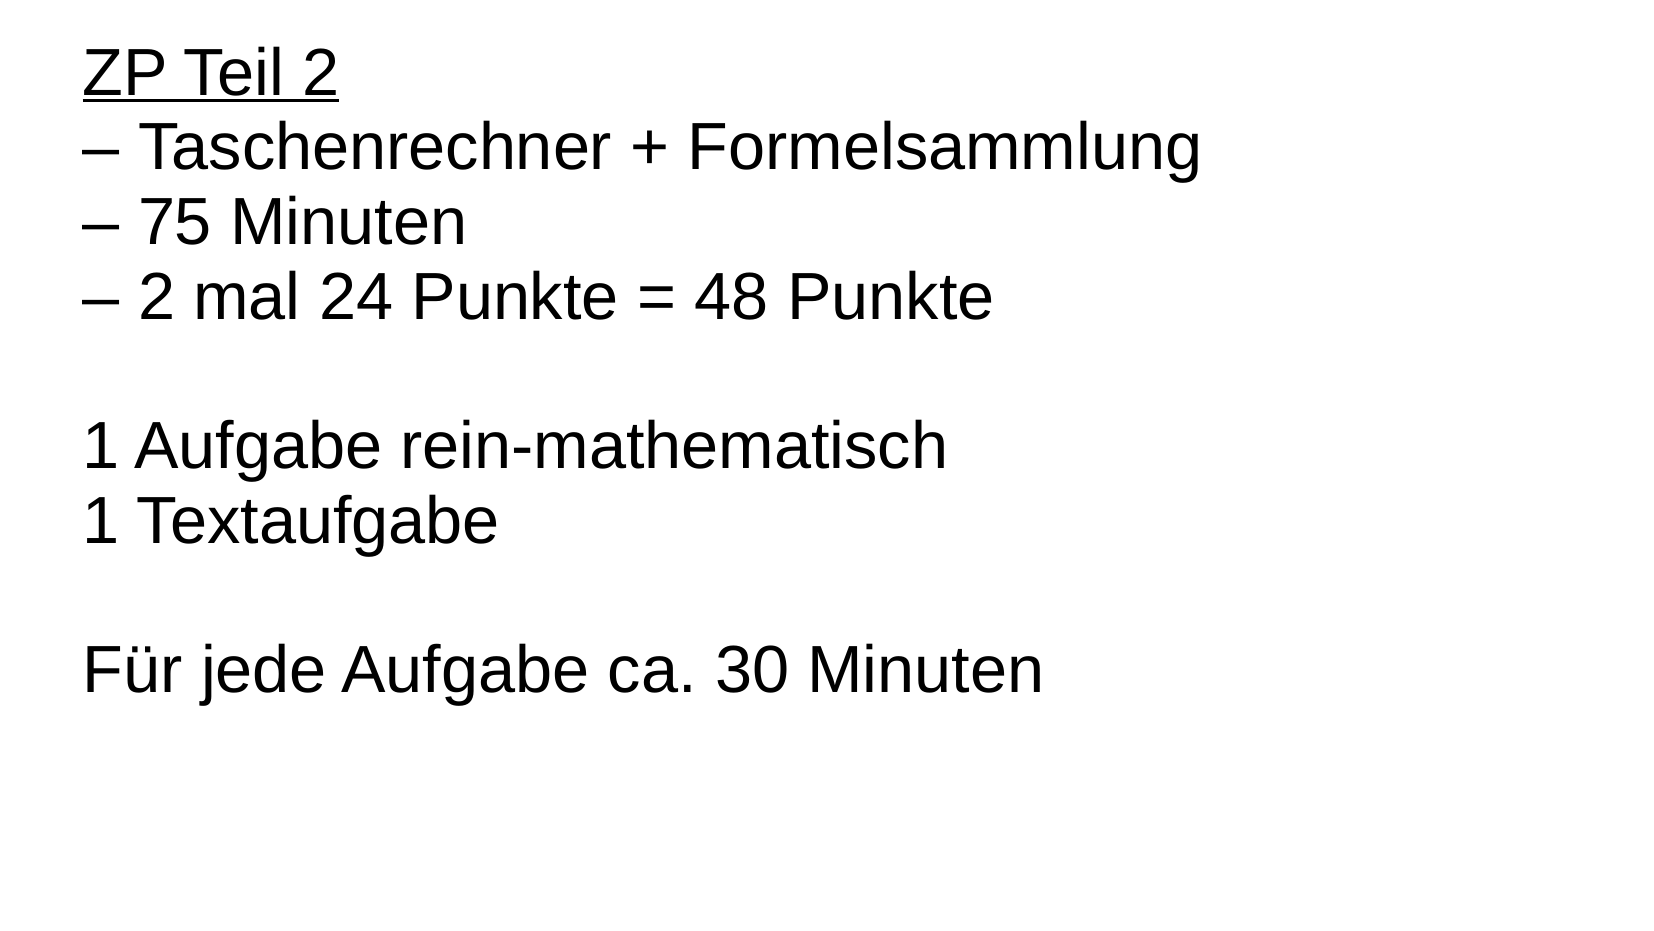

# ZP Teil 2
– Taschenrechner + Formelsammlung
– 75 Minuten
– 2 mal 24 Punkte = 48 Punkte
1 Aufgabe rein-mathematisch
1 Textaufgabe
Für jede Aufgabe ca. 30 Minuten